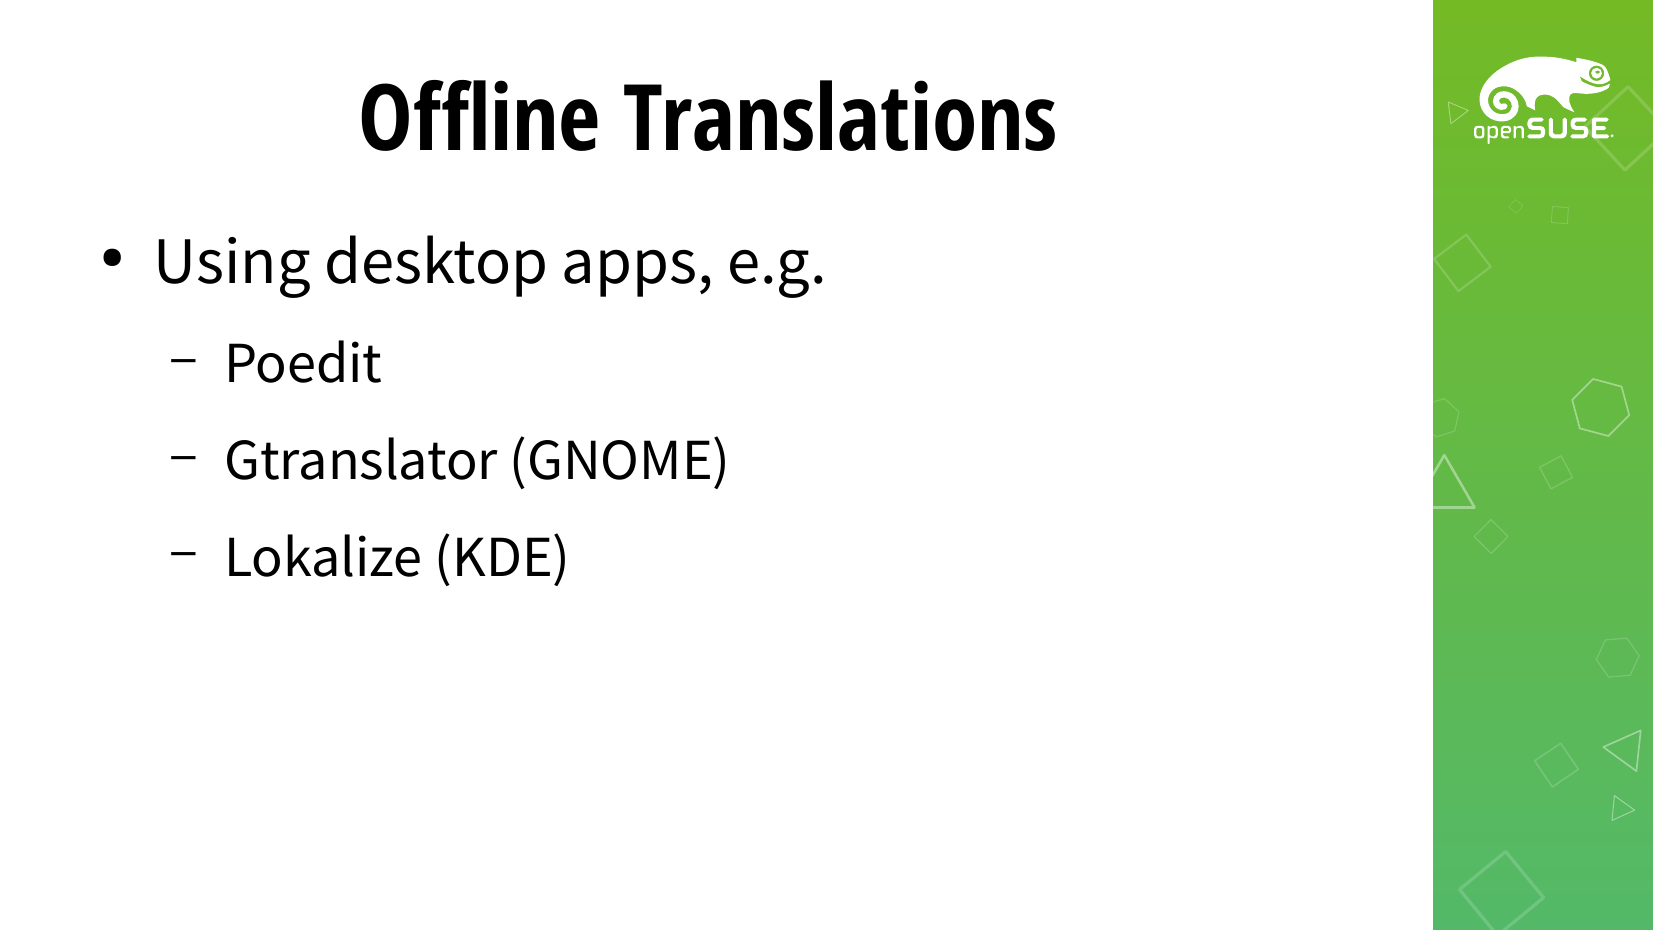

# Offline Translations
Using desktop apps, e.g.
Poedit
Gtranslator (GNOME)
Lokalize (KDE)